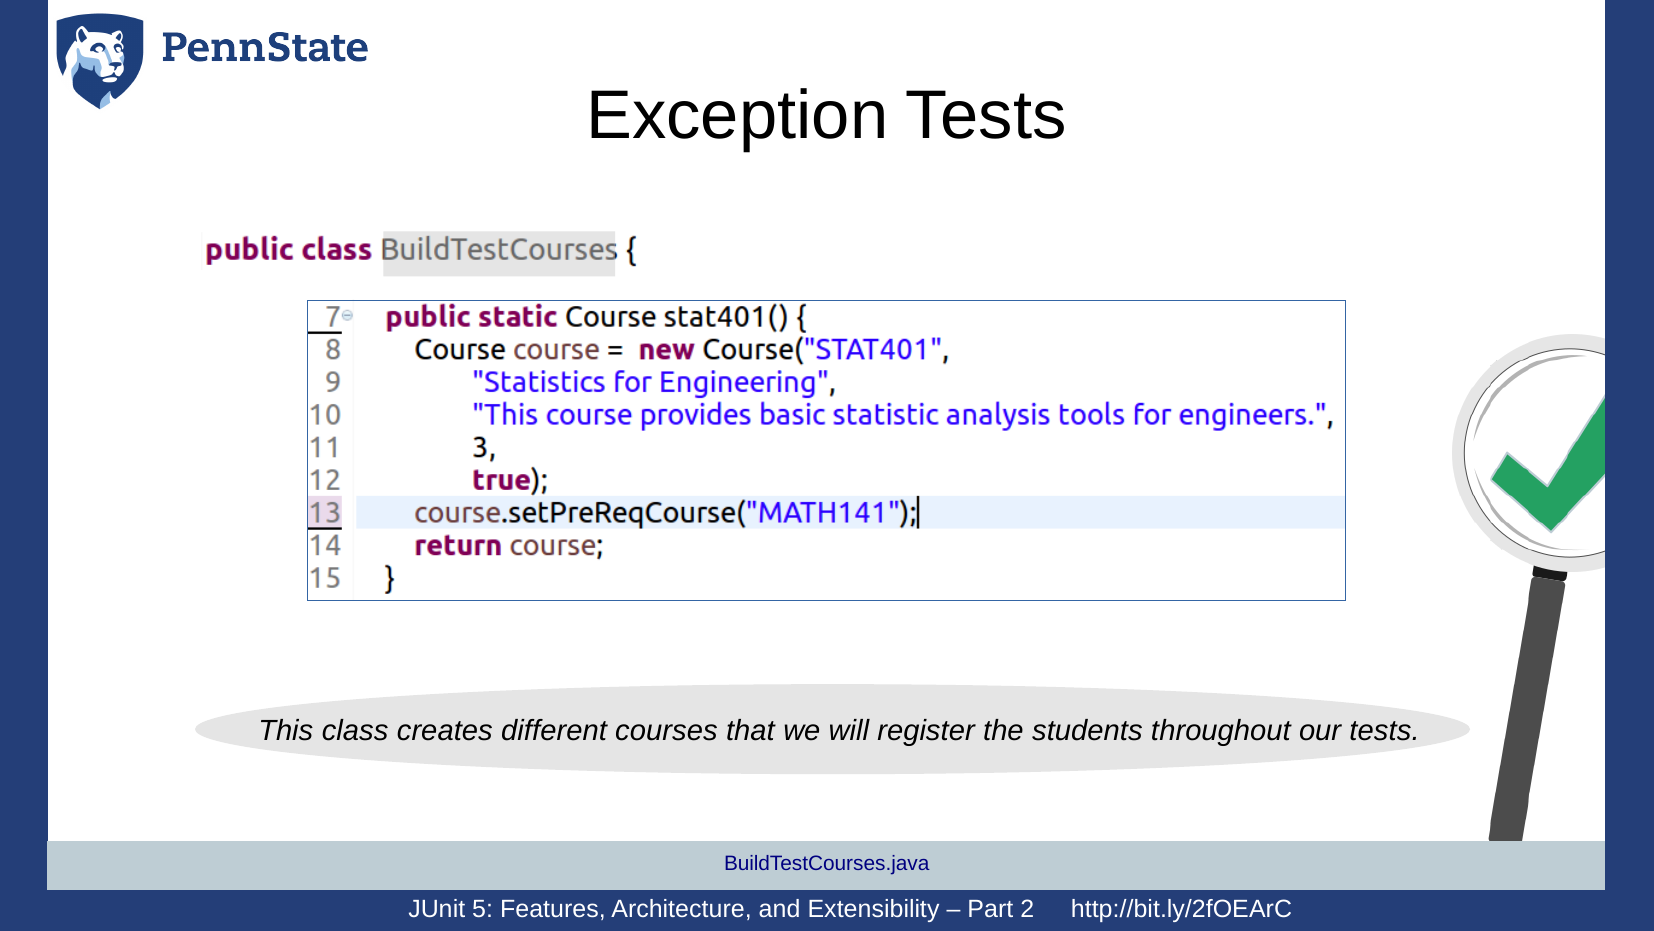

# Exception Tests
This class creates different courses that we will register the students throughout our tests.
BuildTestCourses.java